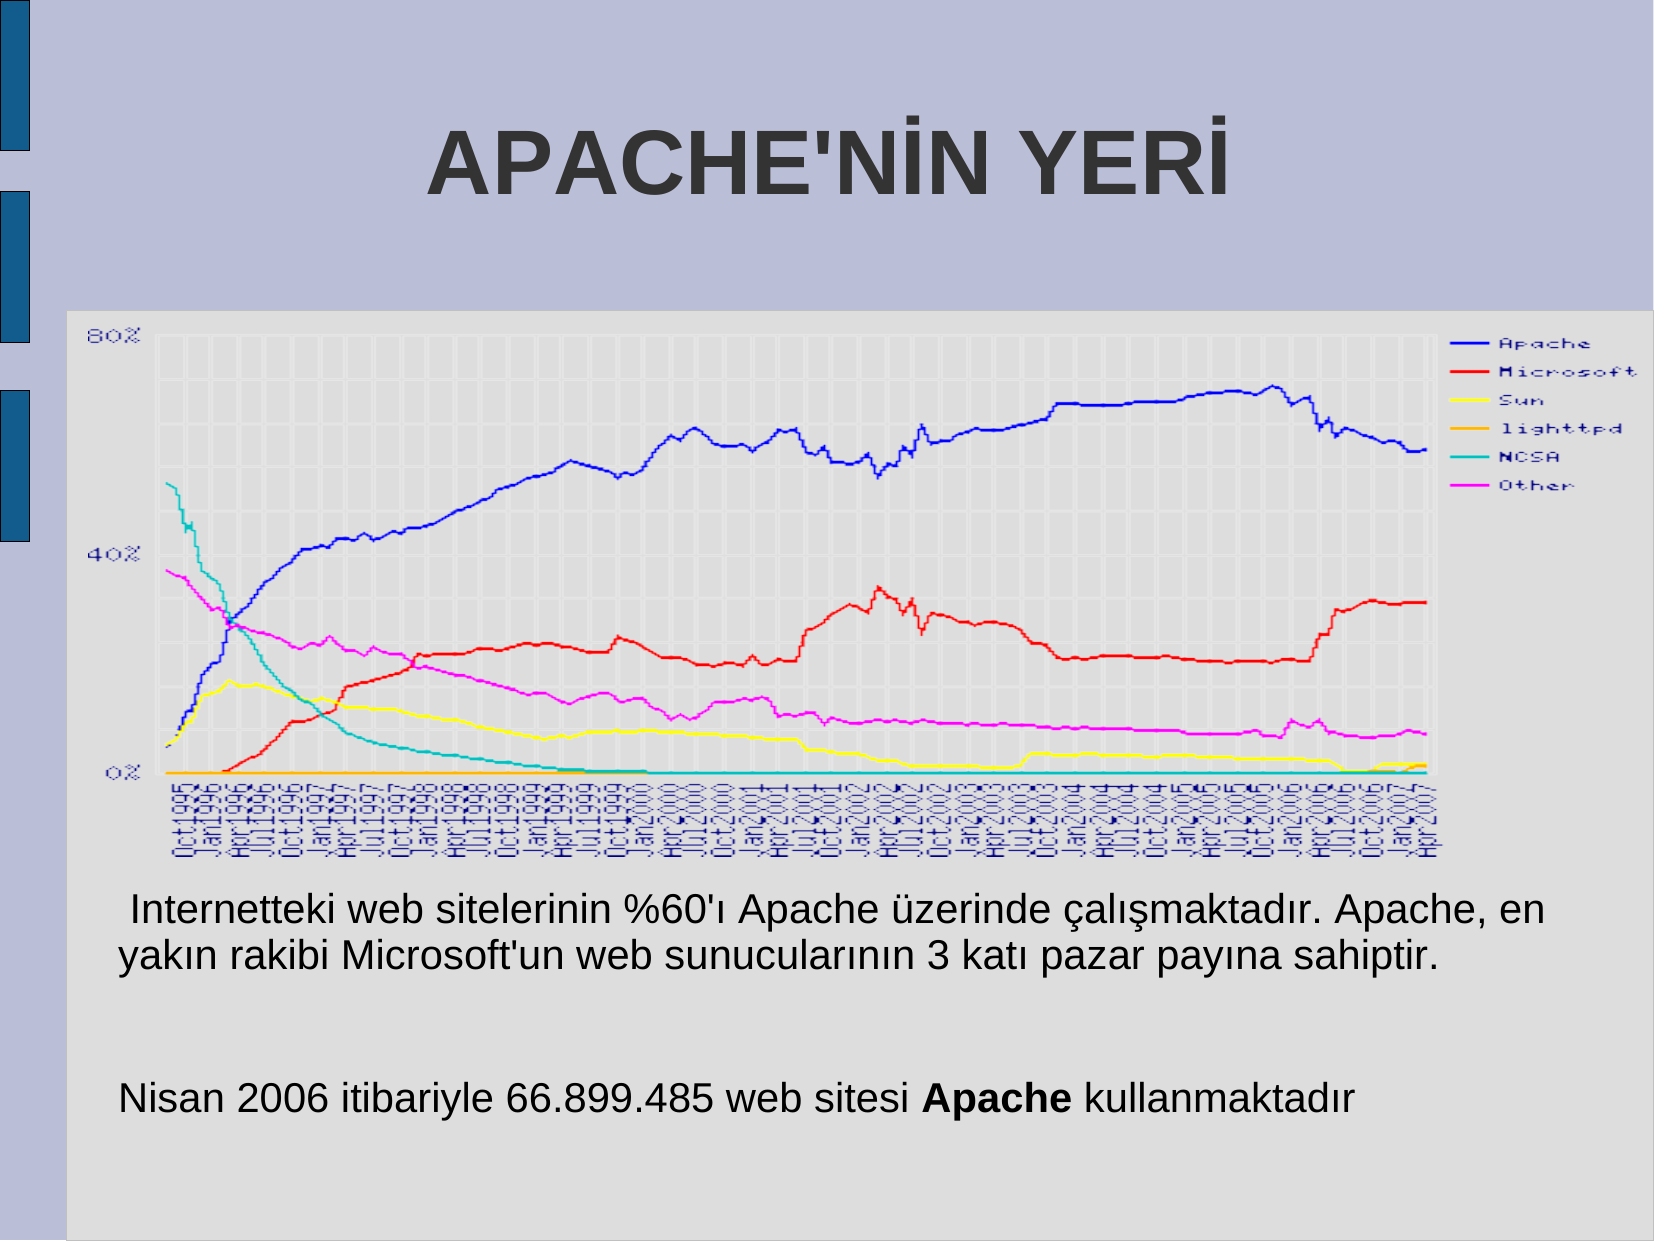

# APACHE'NİN YERİ
 Internetteki web sitelerinin %60'ı Apache üzerinde çalışmaktadır. Apache, en yakın rakibi Microsoft'un web sunucularının 3 katı pazar payına sahiptir.
Nisan 2006 itibariyle 66.899.485 web sitesi Apache kullanmaktadır